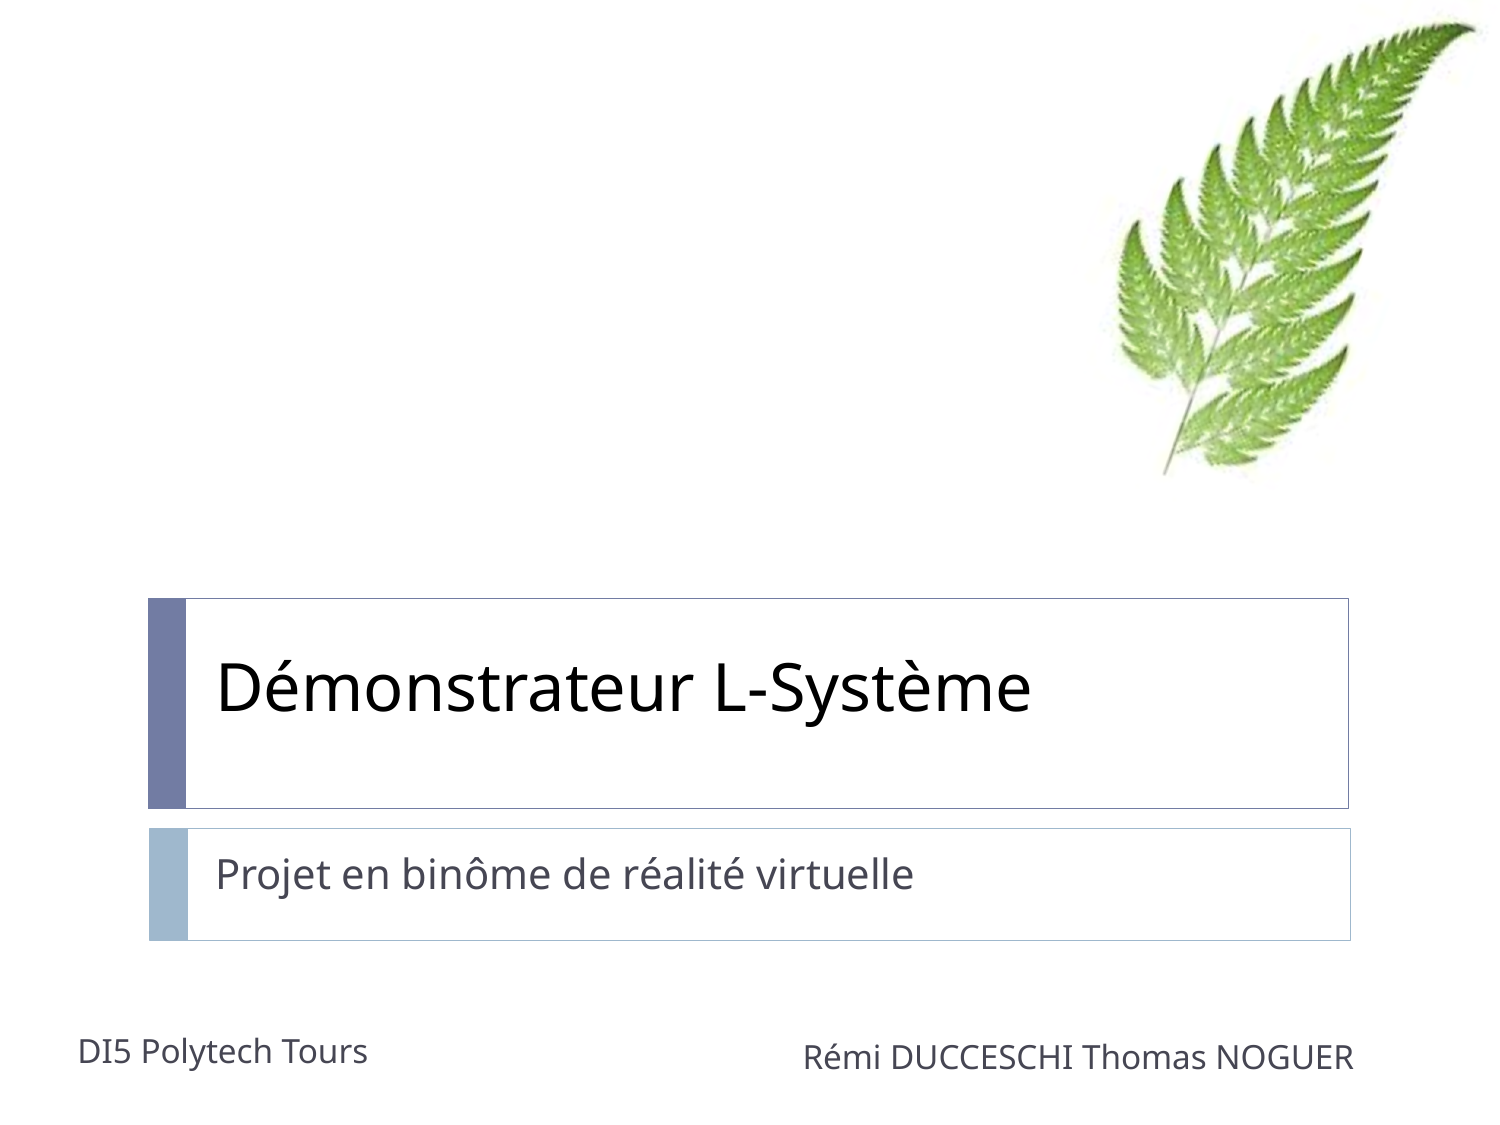

# Démonstrateur L-Système
Projet en binôme de réalité virtuelle
DI5 Polytech Tours
Rémi DUCCESCHI Thomas NOGUER